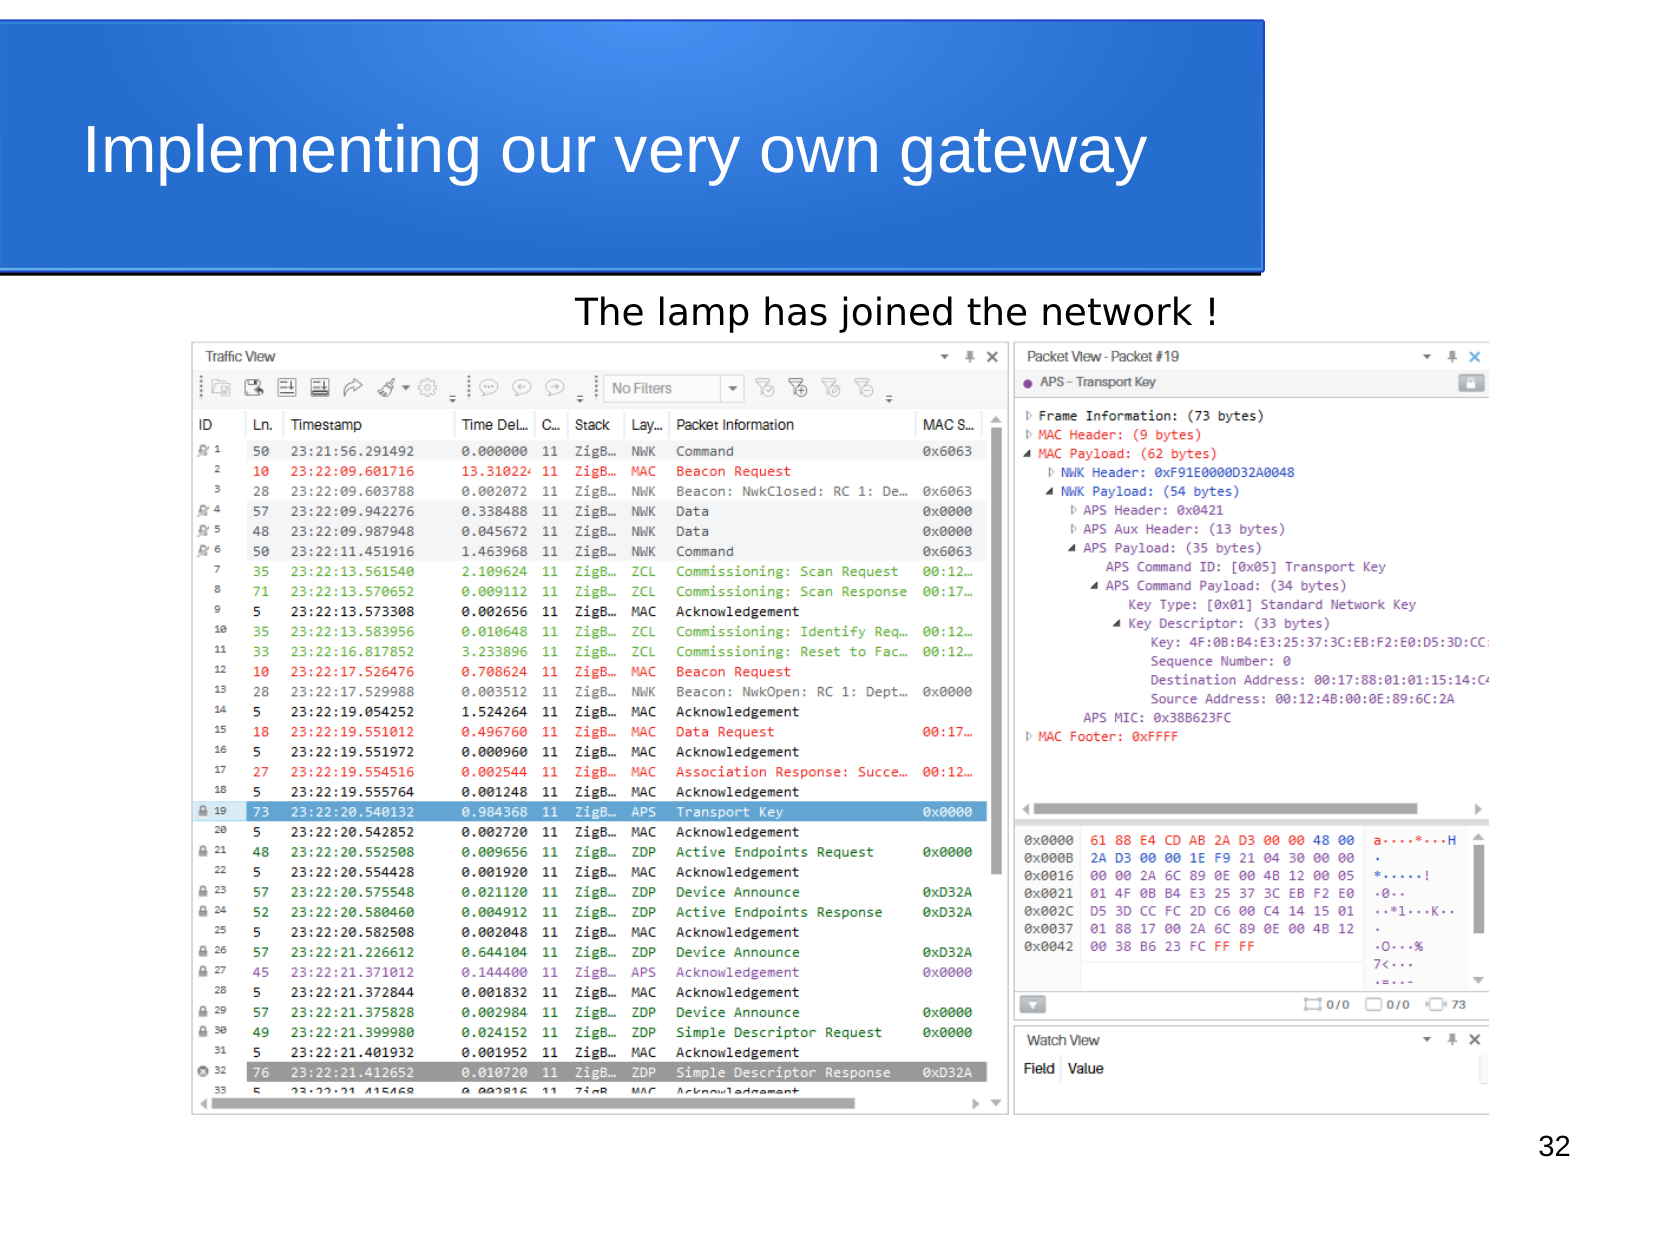

# Implementing our very own gateway
The lamp has joined the network !
32